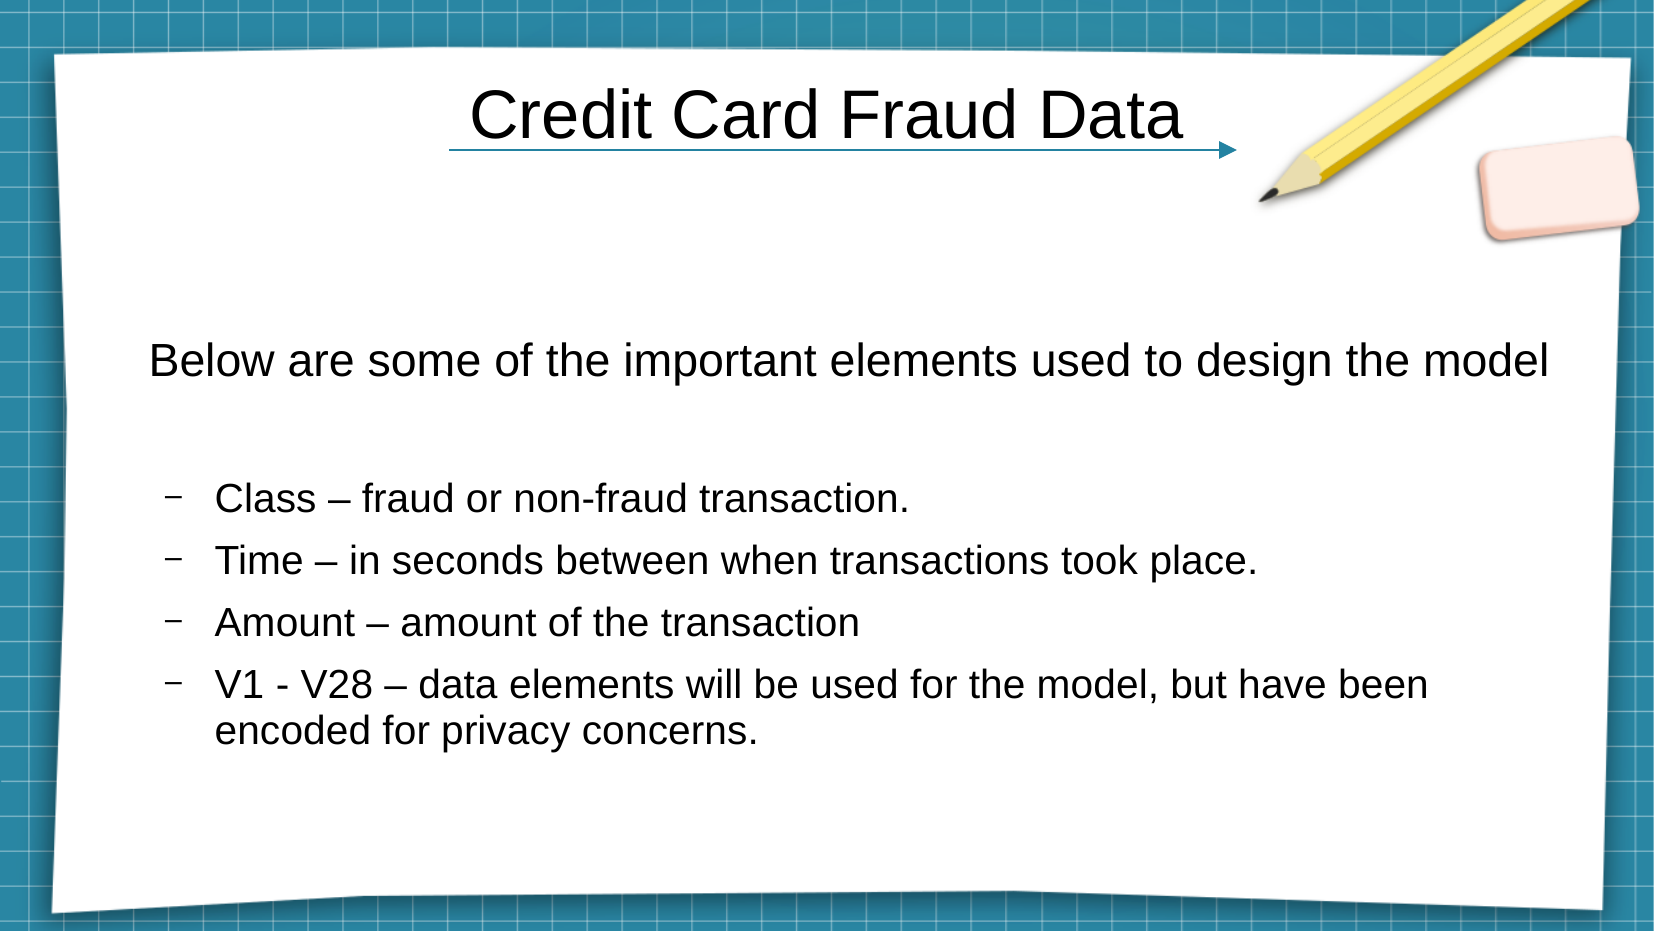

# Credit Card Fraud Data
Below are some of the important elements used to design the model
Class – fraud or non-fraud transaction.
Time – in seconds between when transactions took place.
Amount – amount of the transaction
V1 - V28 – data elements will be used for the model, but have been encoded for privacy concerns.